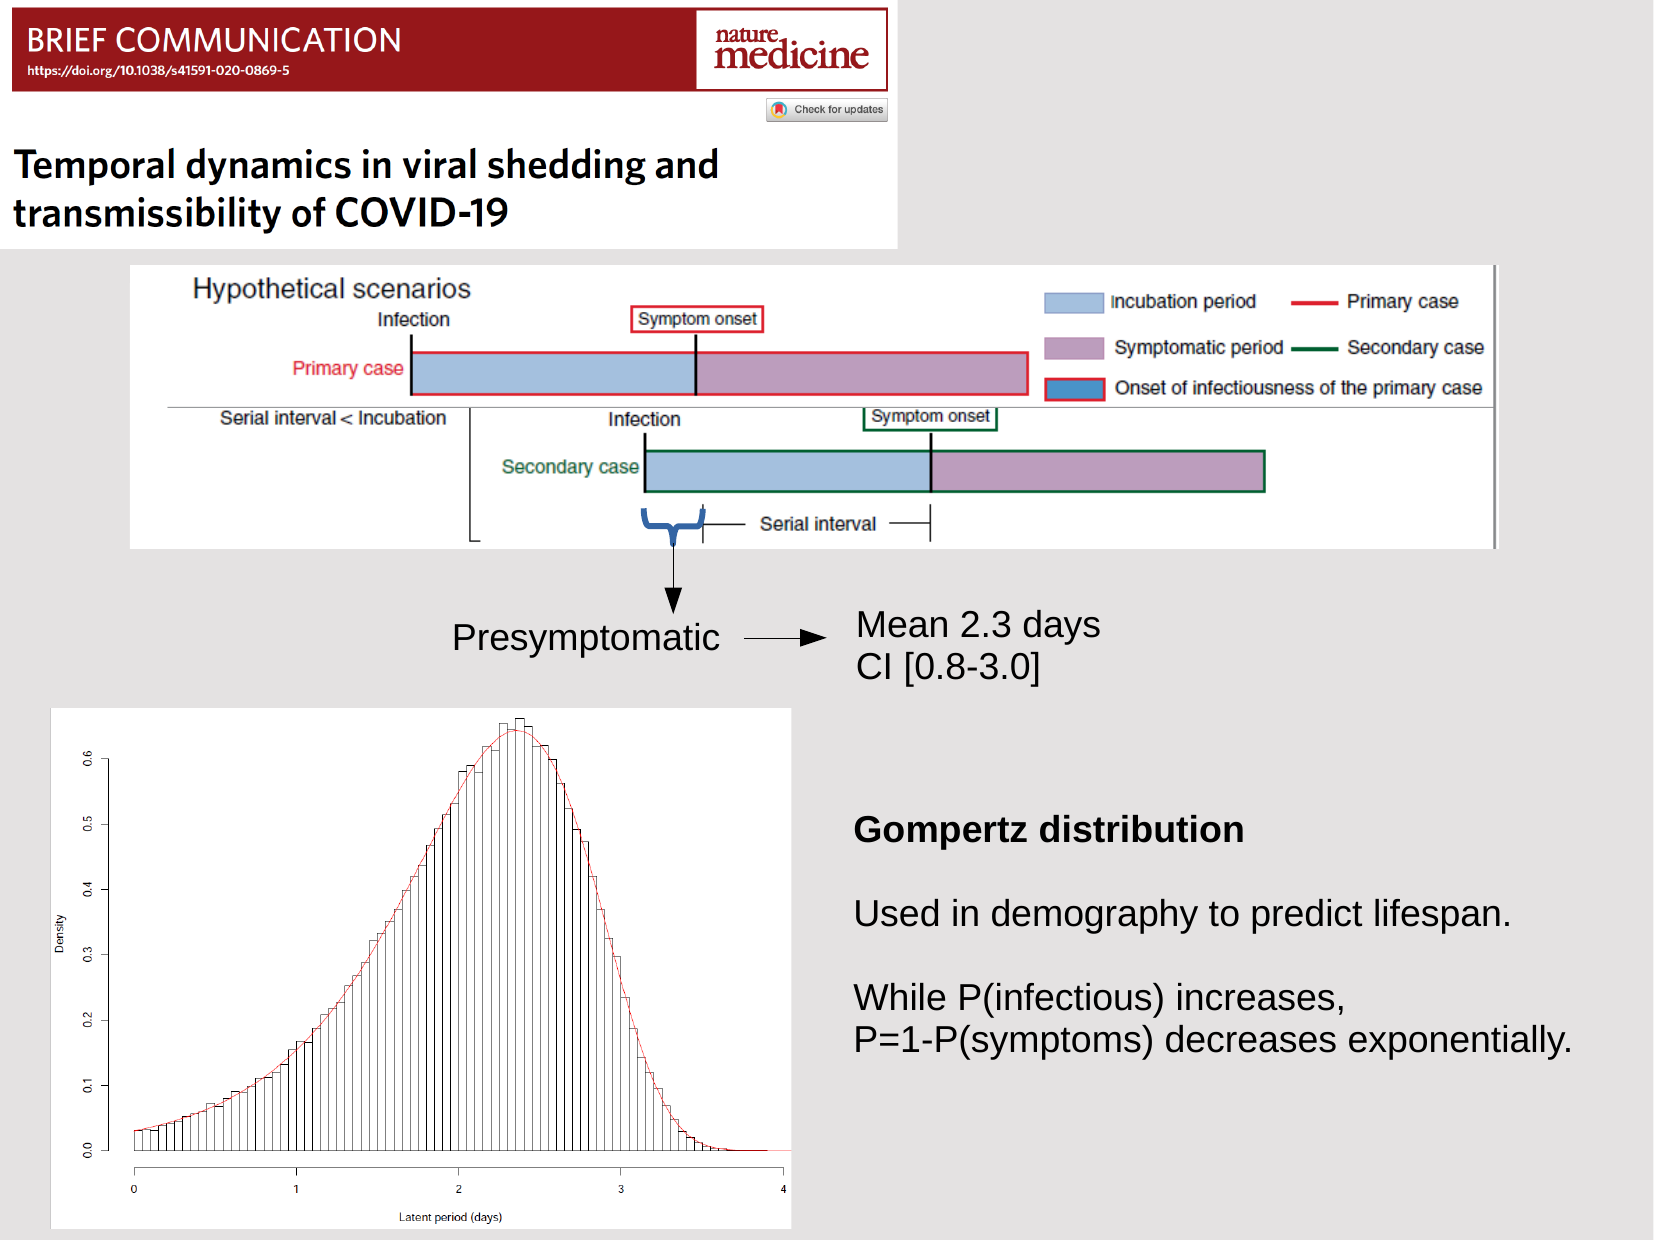

Mean 2.3 days
CI [0.8-3.0]
Presymptomatic
Gompertz distribution
Used in demography to predict lifespan.
While P(infectious) increases,
P=1-P(symptoms) decreases exponentially.